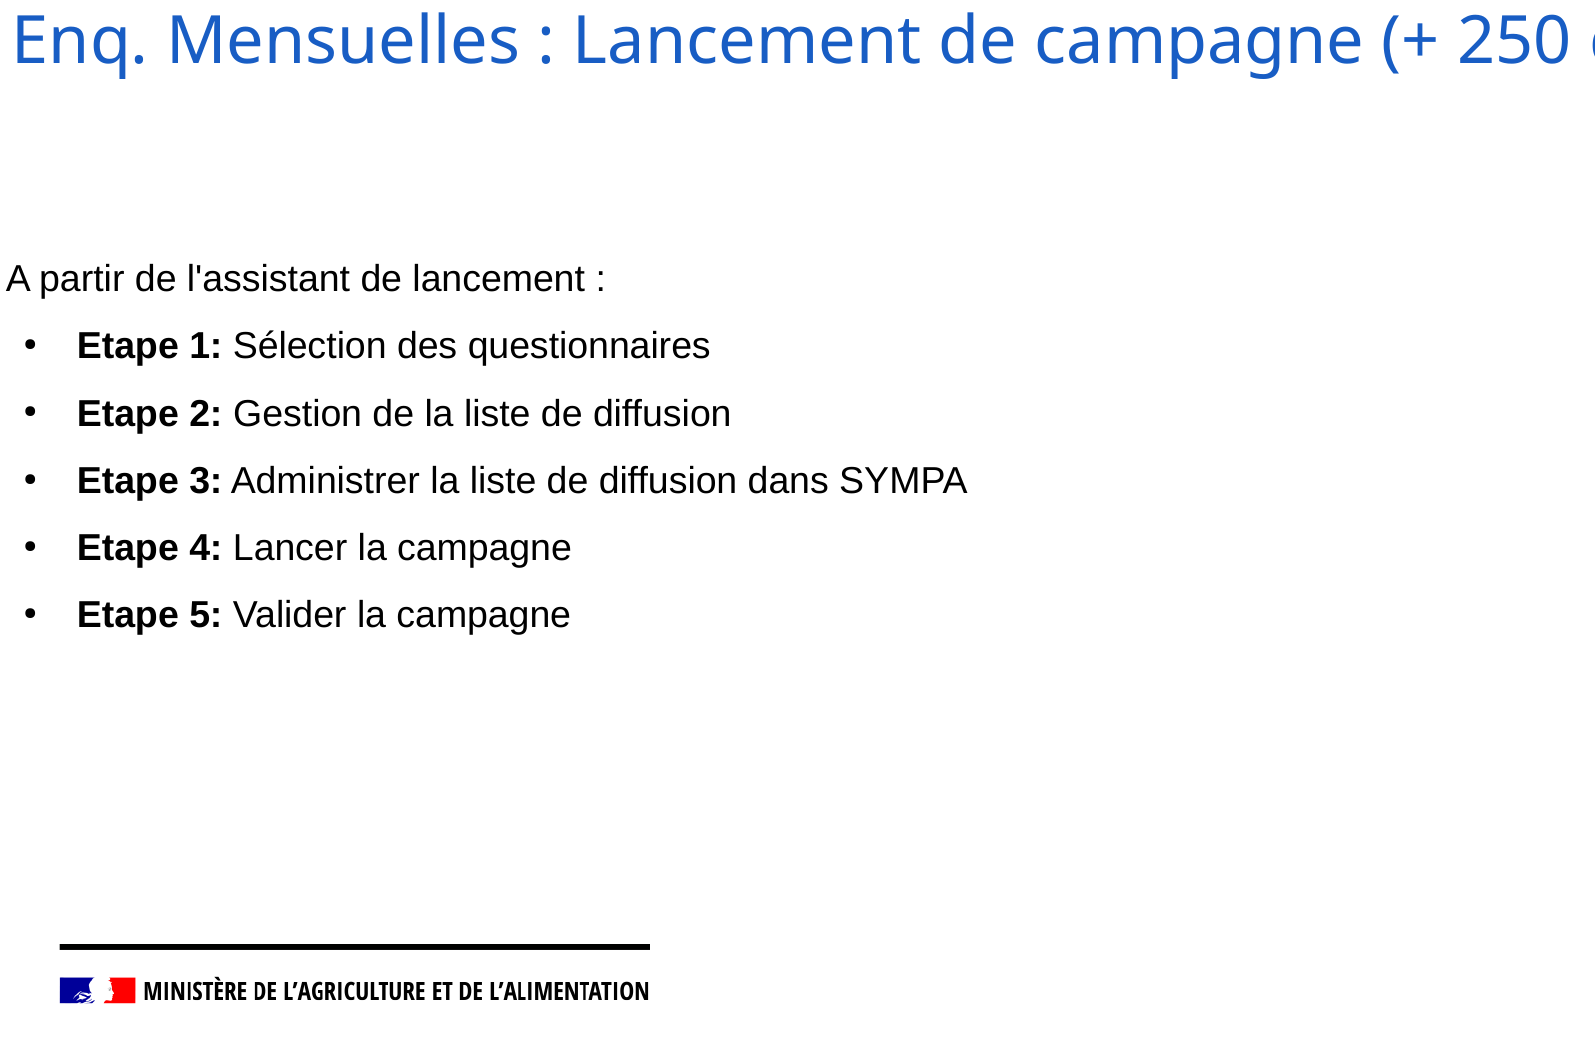

Enq. Mensuelles : Lancement de campagne (+ 250 quest)
# A partir de l'assistant de lancement :
Etape 1: Sélection des questionnaires
Etape 2: Gestion de la liste de diffusion
Etape 3: Administrer la liste de diffusion dans SYMPA
Etape 4: Lancer la campagne
Etape 5: Valider la campagne